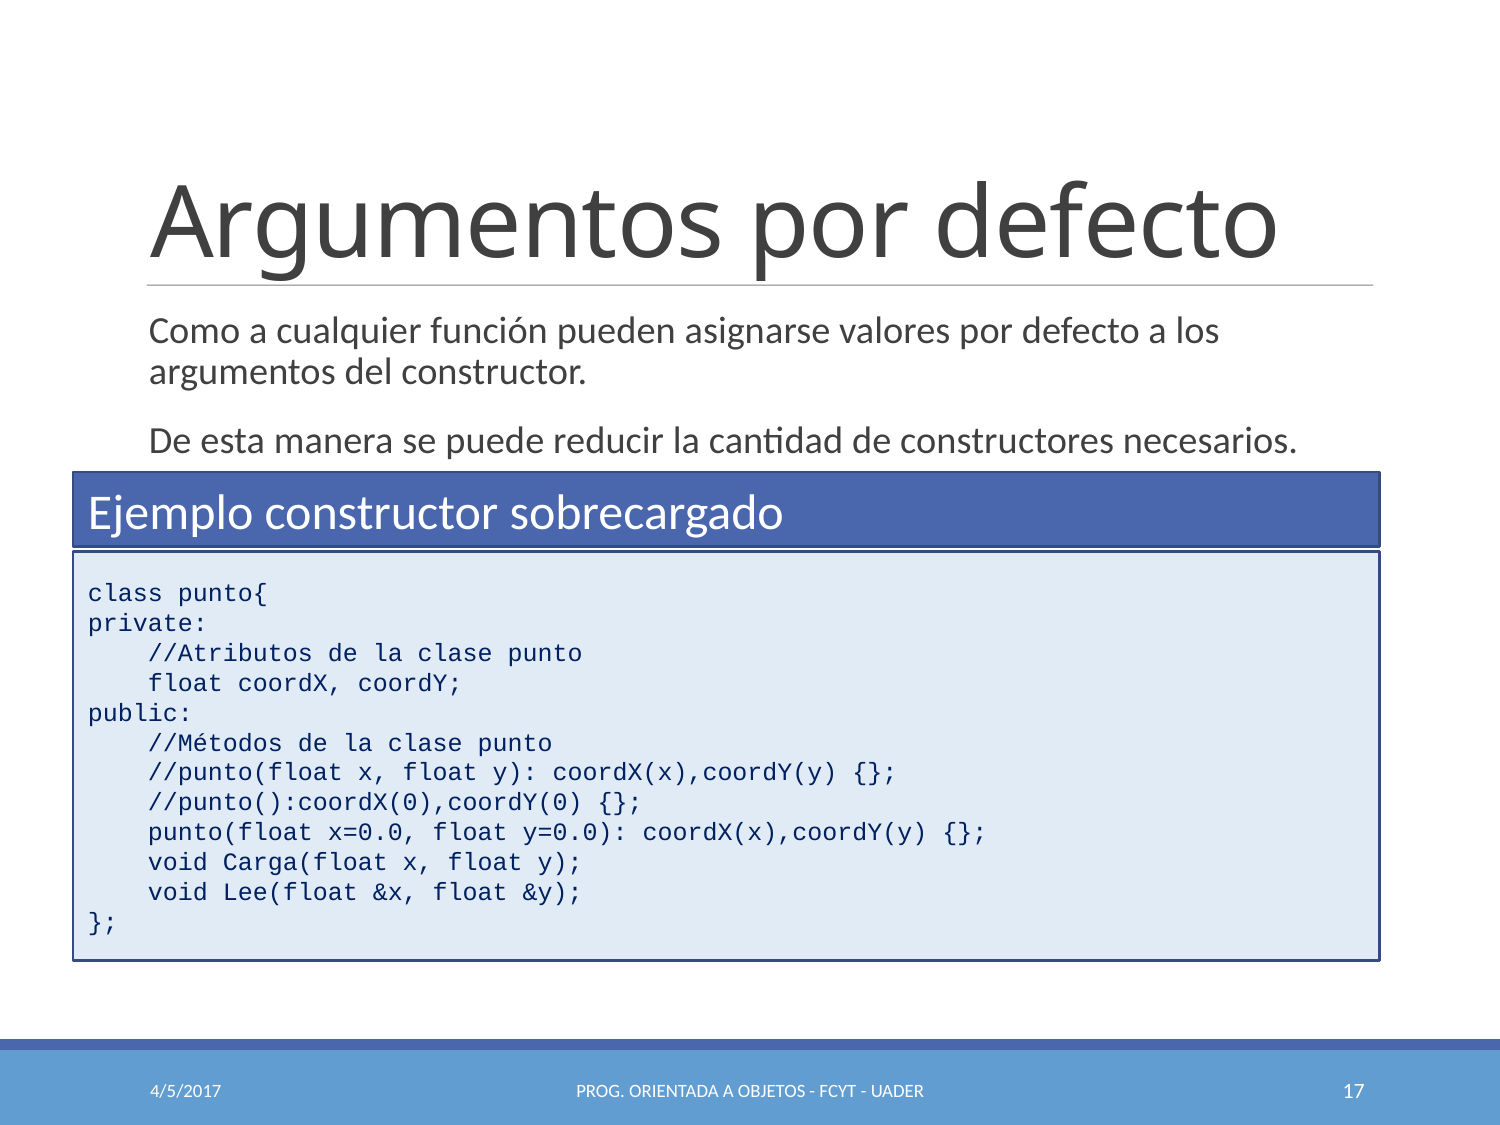

# Argumentos por defecto
Como a cualquier función pueden asignarse valores por defecto a los argumentos del constructor.
De esta manera se puede reducir la cantidad de constructores necesarios.
Ejemplo constructor sobrecargado
class punto{
private:
 //Atributos de la clase punto
 float coordX, coordY;
public:
 //Métodos de la clase punto
 //punto(float x, float y): coordX(x),coordY(y) {};
 //punto():coordX(0),coordY(0) {};
 punto(float x=0.0, float y=0.0): coordX(x),coordY(y) {};
 void Carga(float x, float y);
 void Lee(float &x, float &y);
};
4/5/2017
Prog. Orientada a Objetos - FCyT - UADER